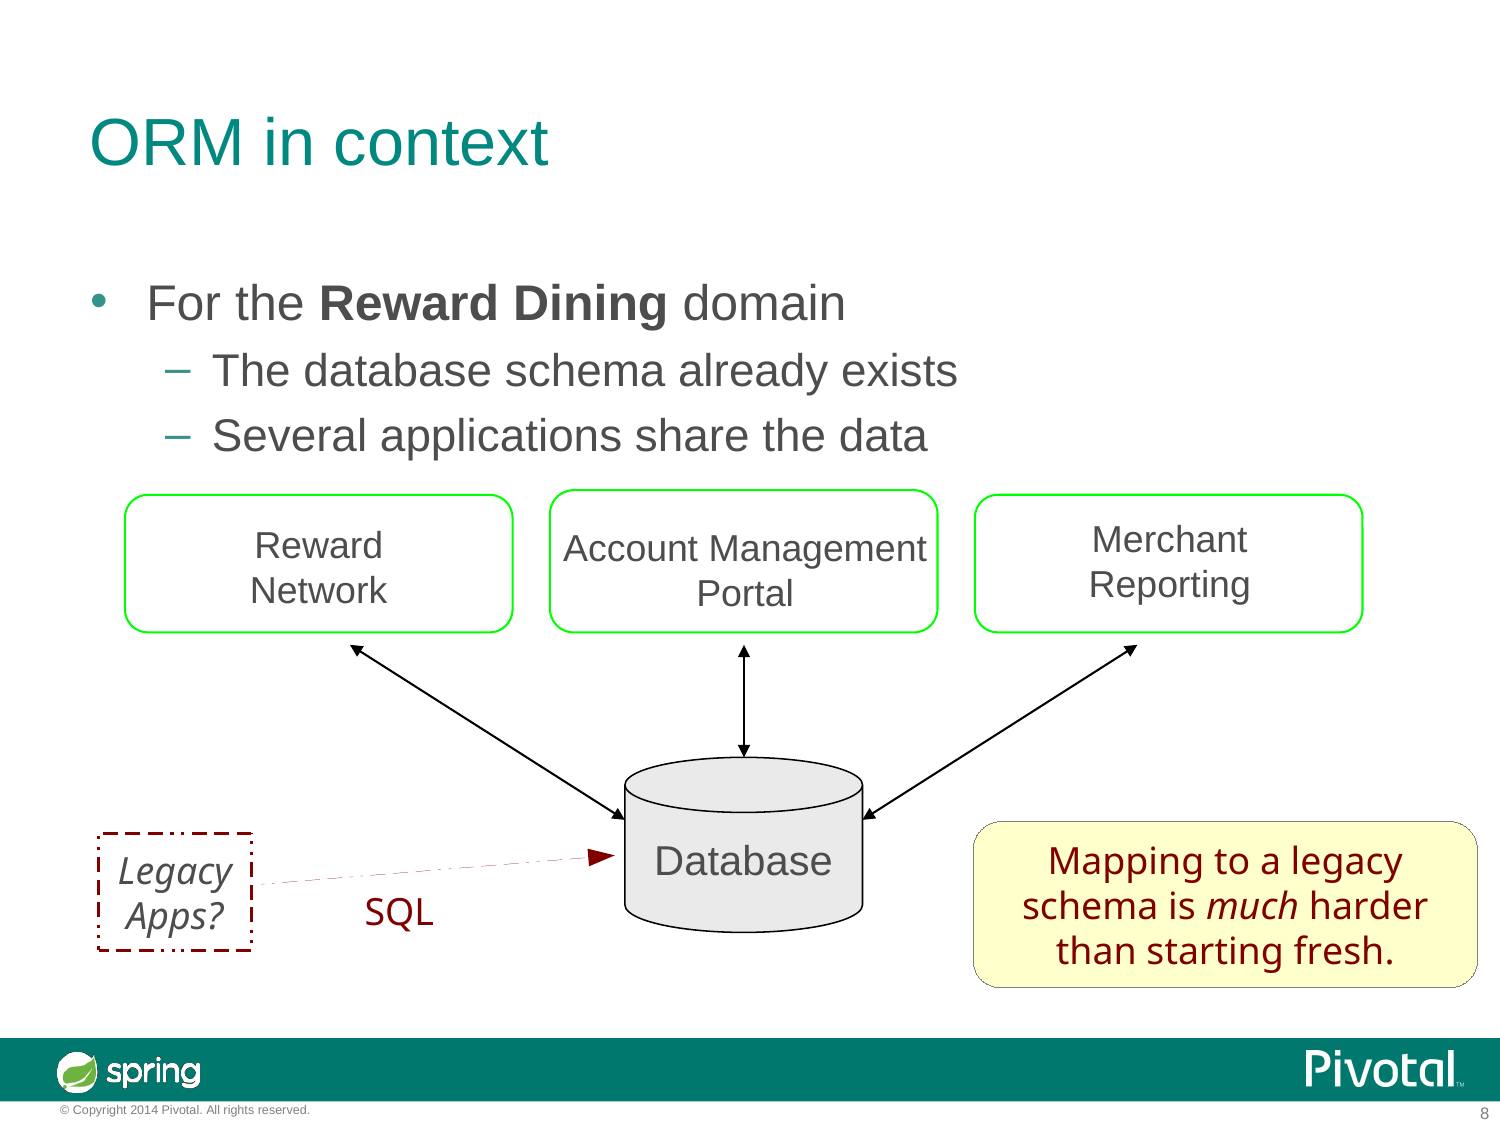

# ORM in context
For the Reward Dining domain
The database schema already exists
Several applications share the data
Account Management
Portal
Reward Network
Merchant
Reporting
Database
Mapping to a legacy schema is much harder than starting fresh.
Legacy
Apps?
SQL